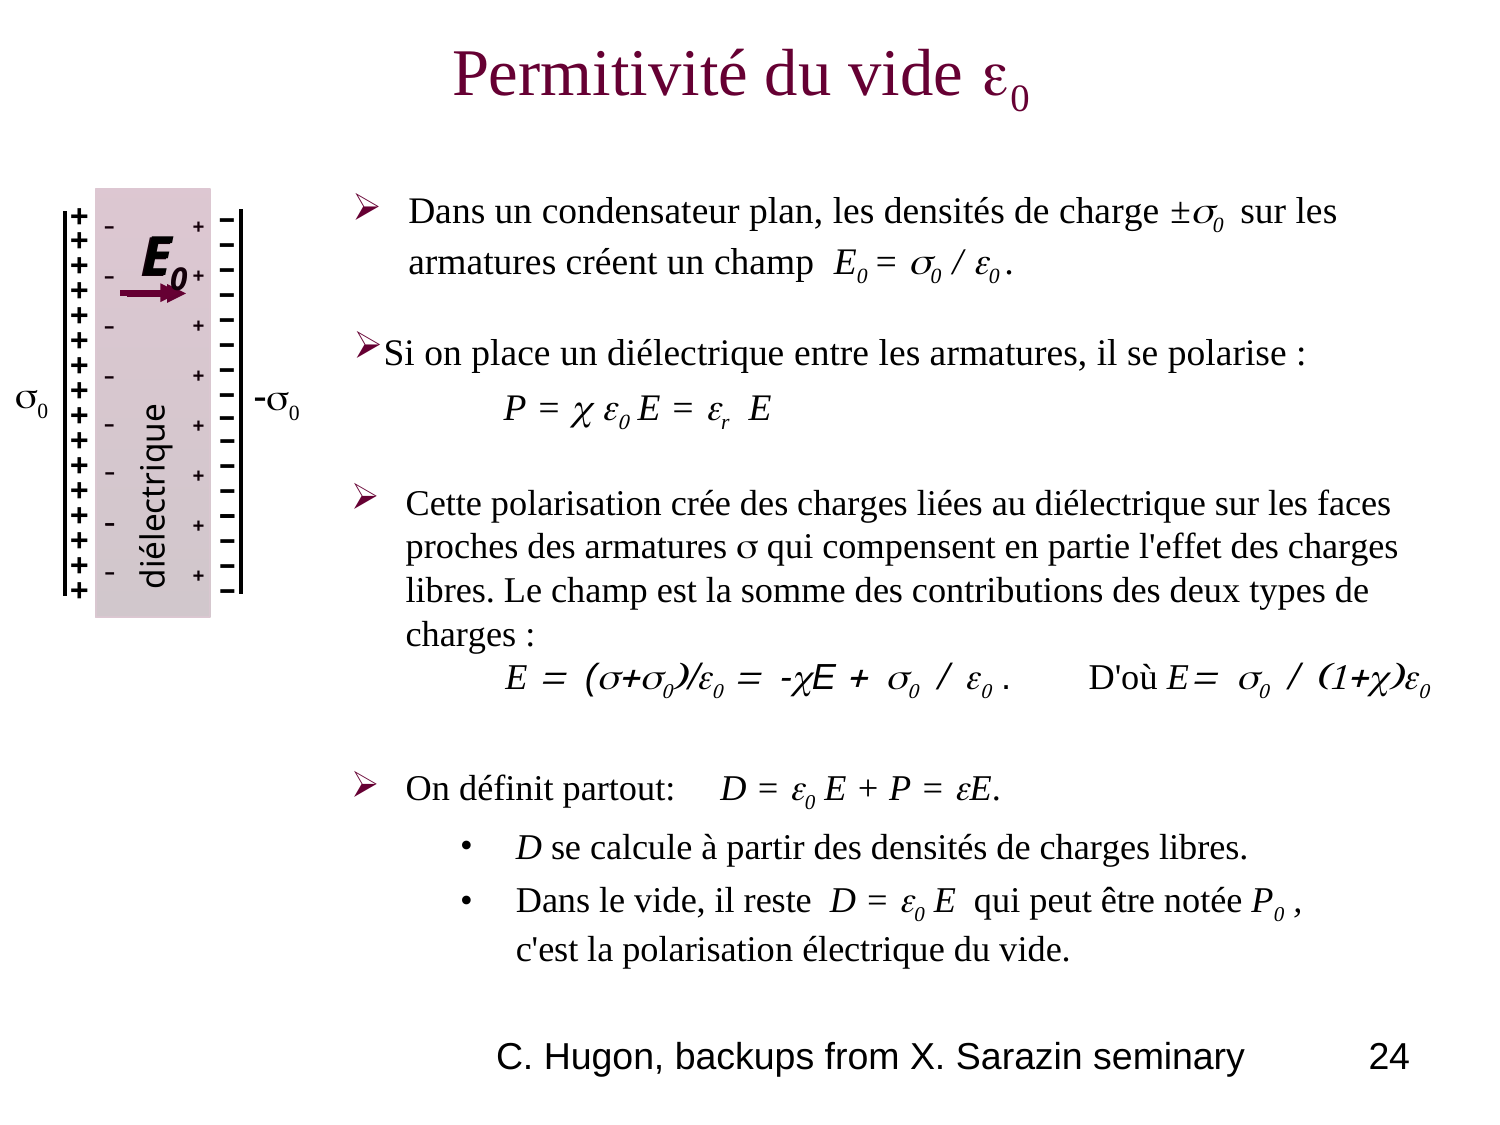

Permitivité du vide 0
Dans un condensateur plan, les densités de charge ±0 sur les armatures créent un champ E0 = 0 / 0 .
diélectrique
–
E
+
–
+
–
+
–
+
–
+
–
+
–
–
+
–
+
Si on place un diélectrique entre les armatures, il se polarise :
P =   E = rE
Cette polarisation crée des charges liées au diélectrique sur les faces proches des armatures  qui compensent en partie l'effet des charges libres. Le champ est la somme des contributions des deux types de charges :
	 E (-E .	 D'où E
On définit partout: D = 0 E + P = E.
D se calcule à partir des densités de charges libres.
Dans le vide, il reste D = 0 E qui peut être notée P0 ,
c'est la polarisation électrique du vide.
+
+
+
+
+
+
+

+
+
+
+
+
+
+
+
+
–
–
–
–
–
–
–

–
–
–
–
–
–
–
–
–
–
E0
C. Hugon, backups from X. Sarazin seminary
24